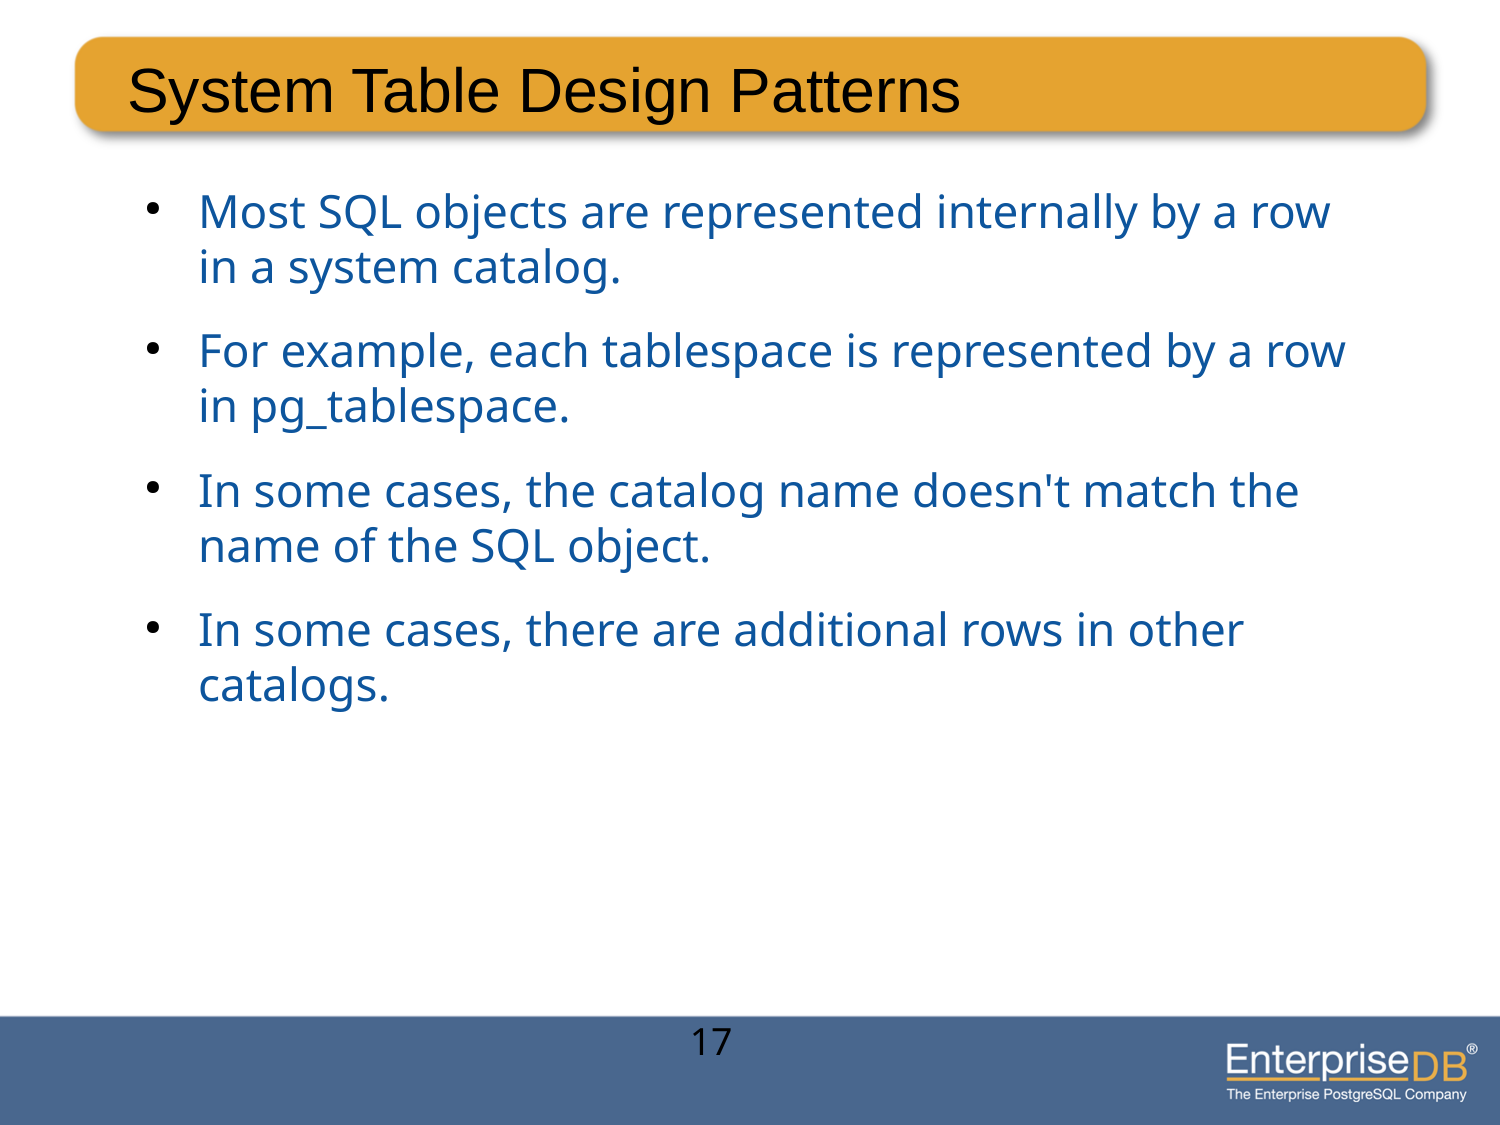

# System Table Design Patterns
Most SQL objects are represented internally by a row in a system catalog.
For example, each tablespace is represented by a row in pg_tablespace.
In some cases, the catalog name doesn't match the name of the SQL object.
In some cases, there are additional rows in other catalogs.